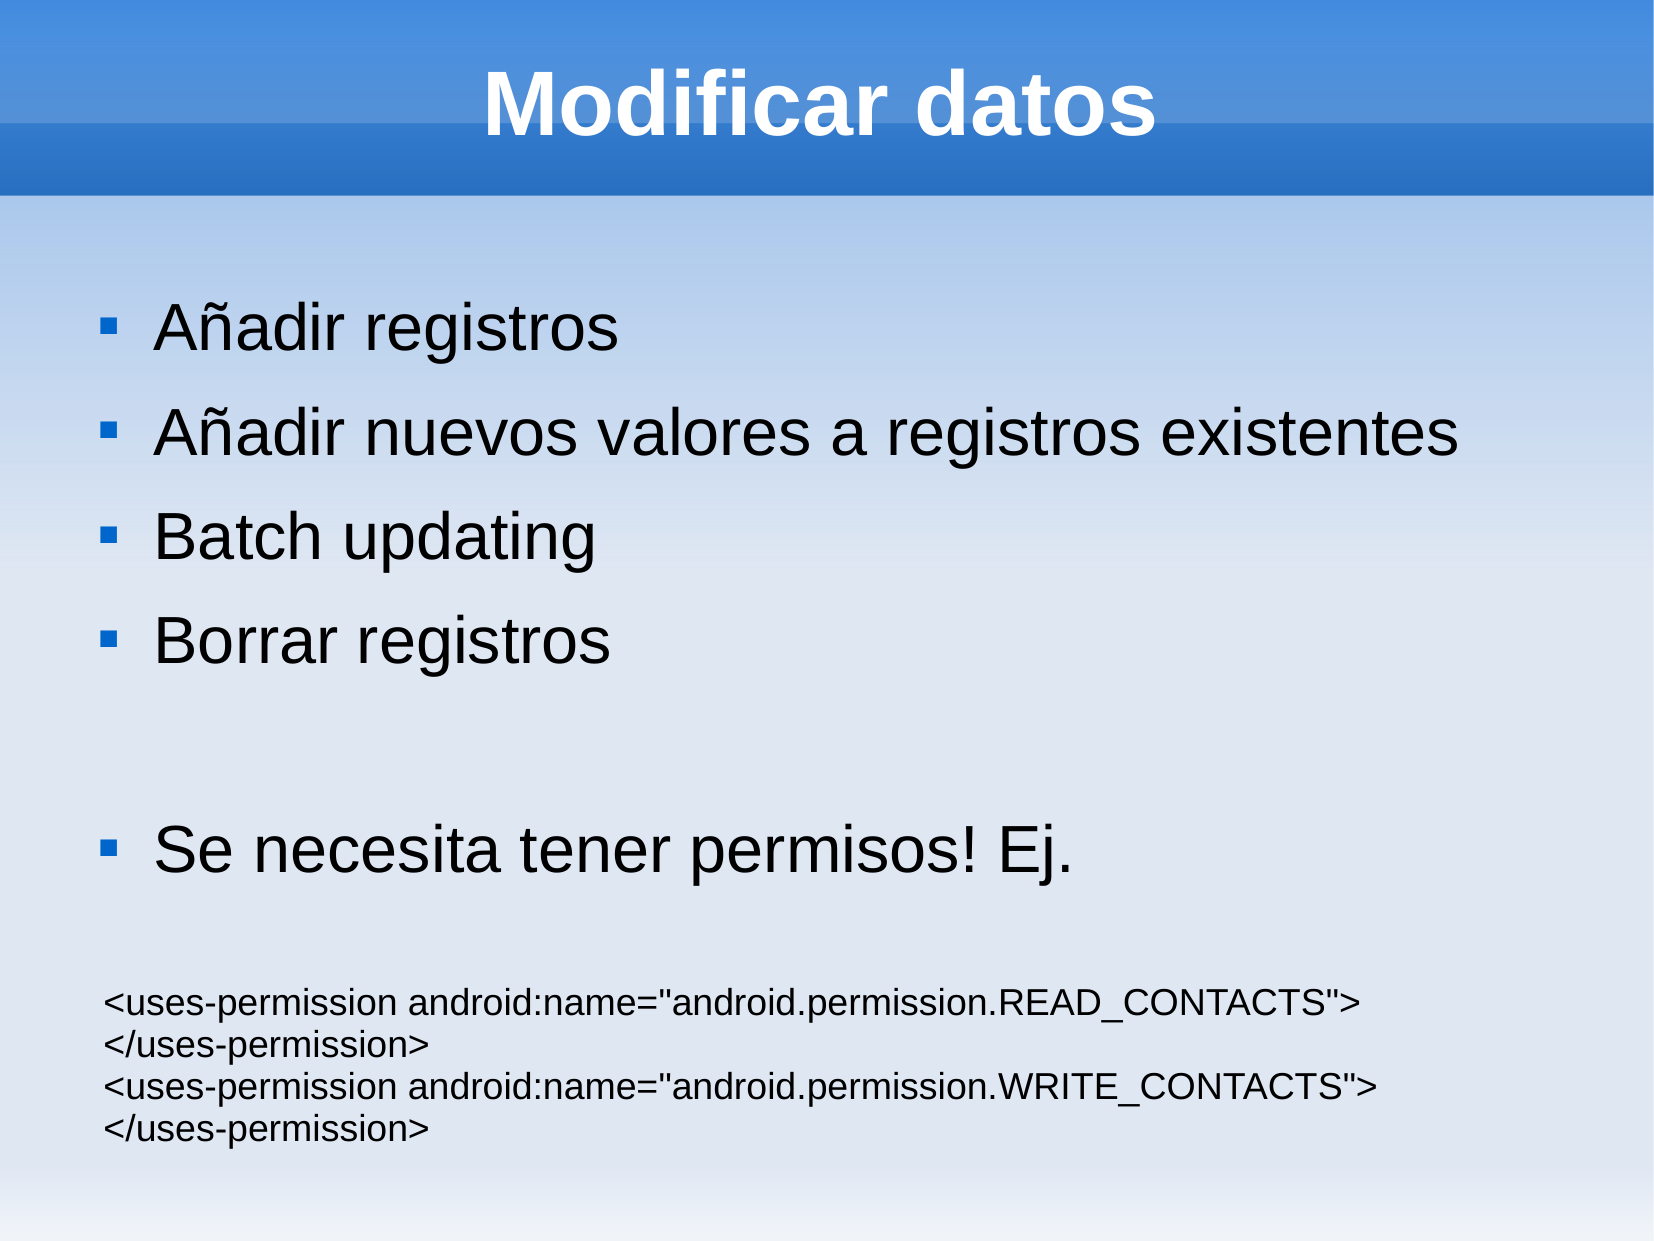

# Modificar datos
Añadir registros
Añadir nuevos valores a registros existentes
Batch updating
Borrar registros
Se necesita tener permisos! Ej.
<uses-permission android:name="android.permission.READ_CONTACTS">
</uses-permission>
<uses-permission android:name="android.permission.WRITE_CONTACTS">
</uses-permission>